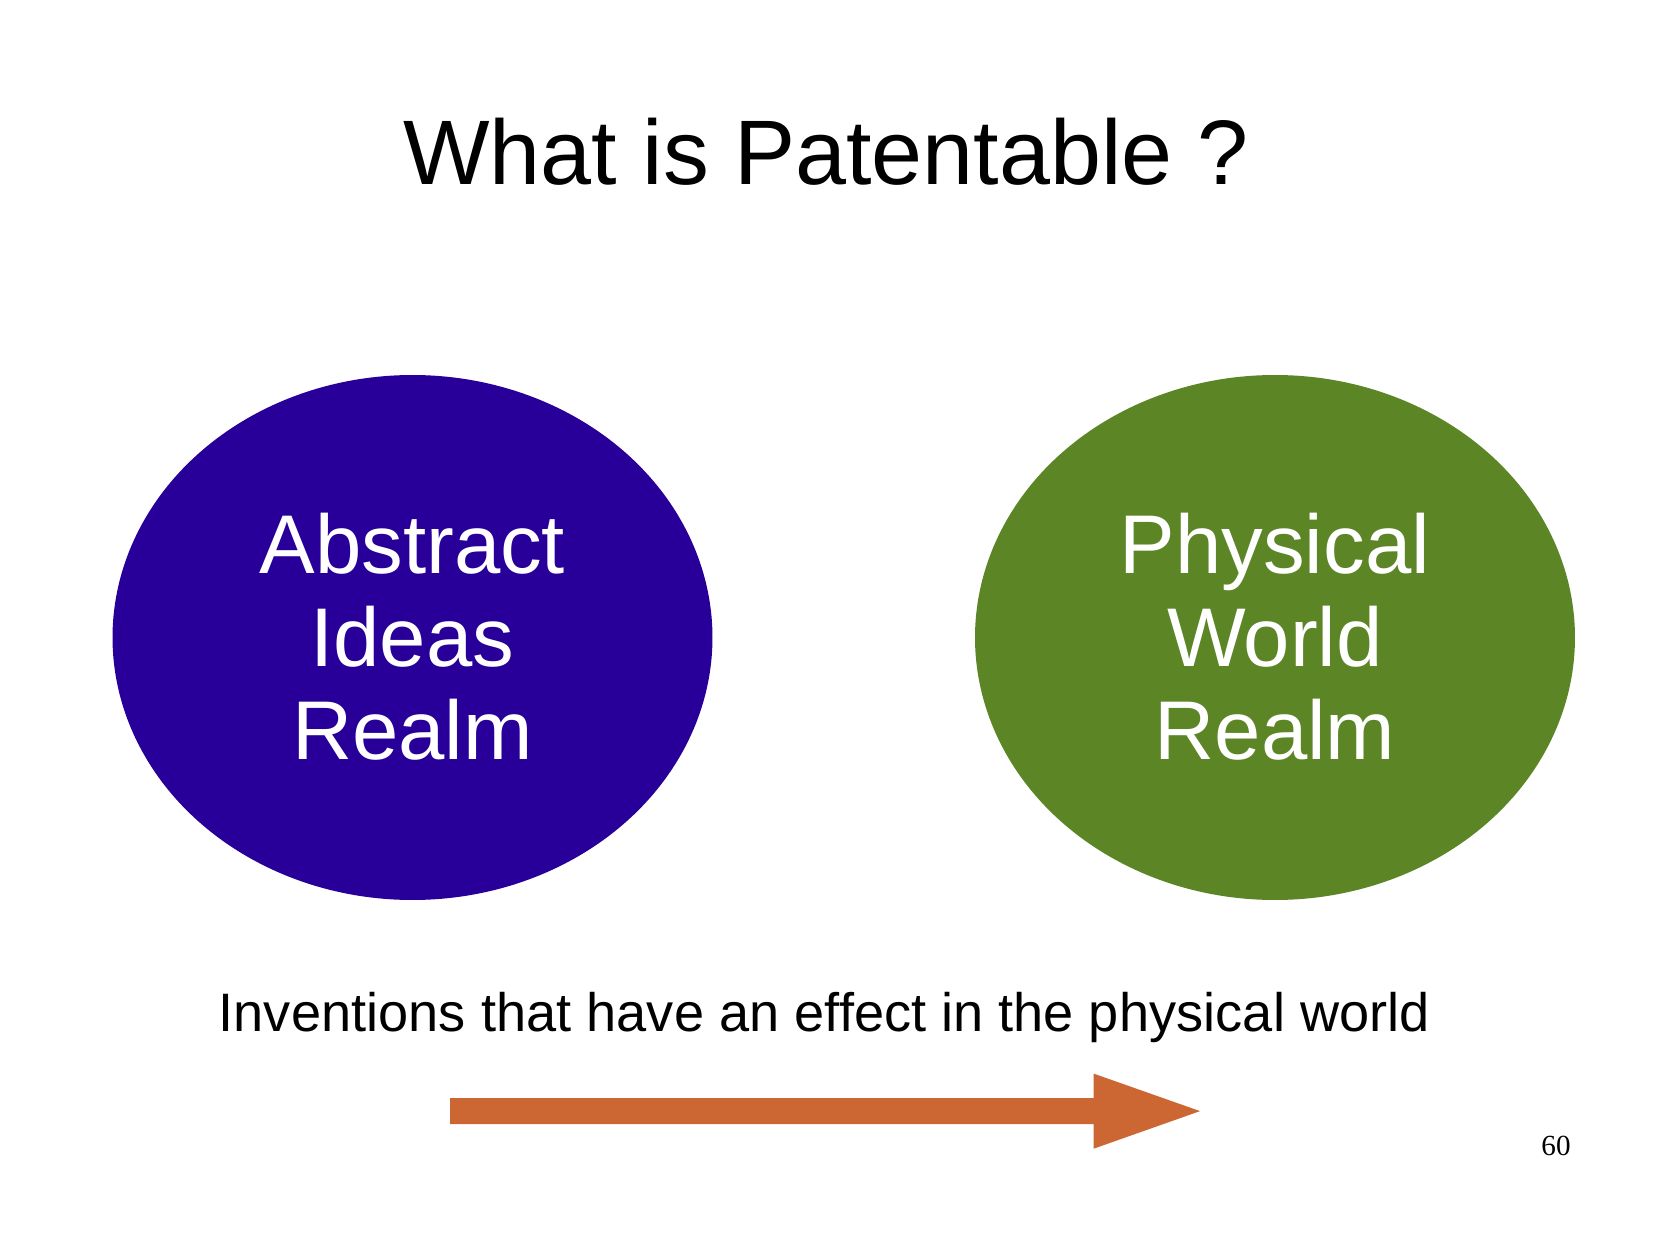

# What is Patentable ?
Abstract
Ideas
Realm
Physical
World
Realm
Inventions that have an effect in the physical world
60